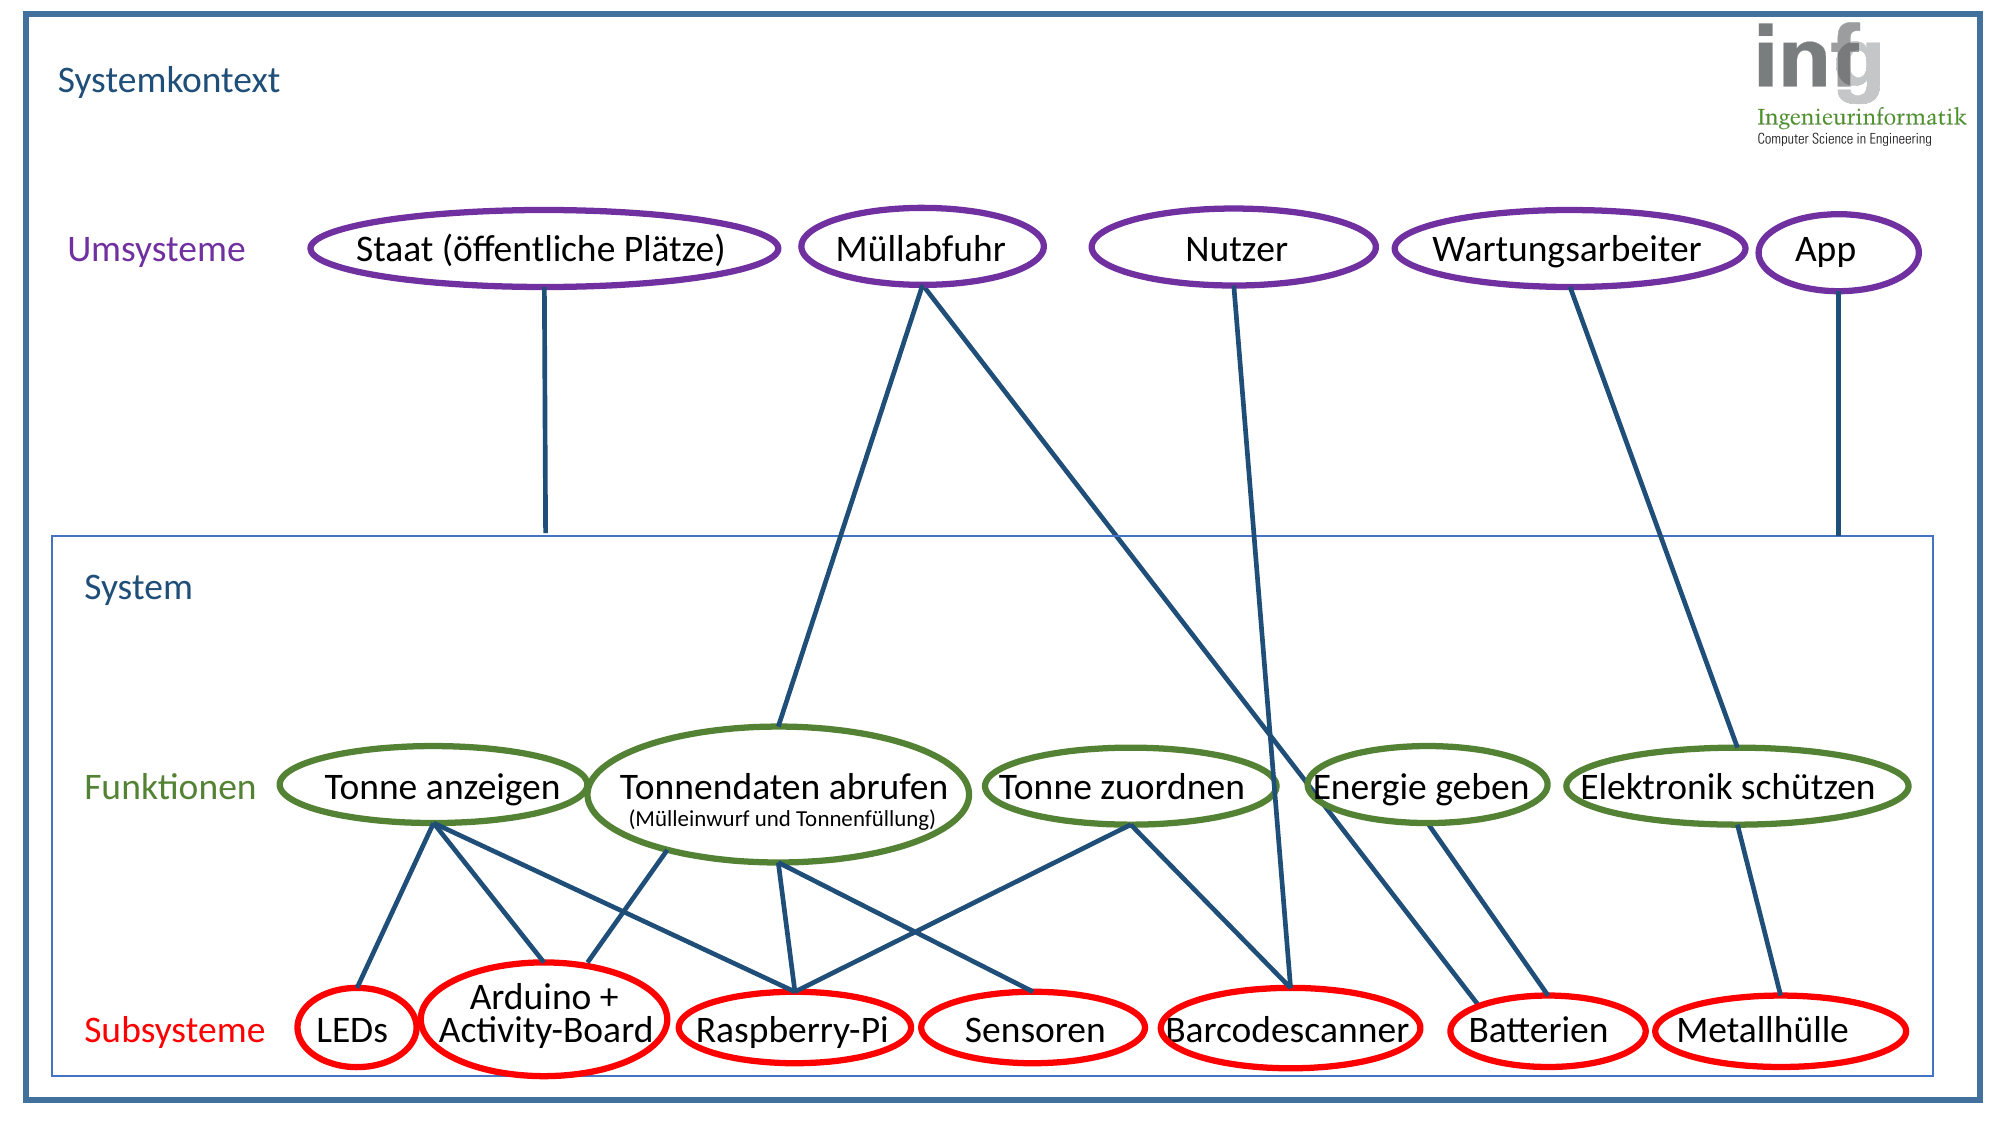

Systemkontext
Umsysteme Staat (öffentliche Plätze) Müllabfuhr Nutzer Wartungsarbeiter App
System
Funktionen Tonne anzeigen Tonnendaten abrufen Tonne zuordnen Energie geben Elektronik schützen
(Mülleinwurf und Tonnenfüllung)
Arduino +
Subsysteme LEDs Activity-Board Raspberry-Pi Sensoren Barcodescanner Batterien Metallhülle